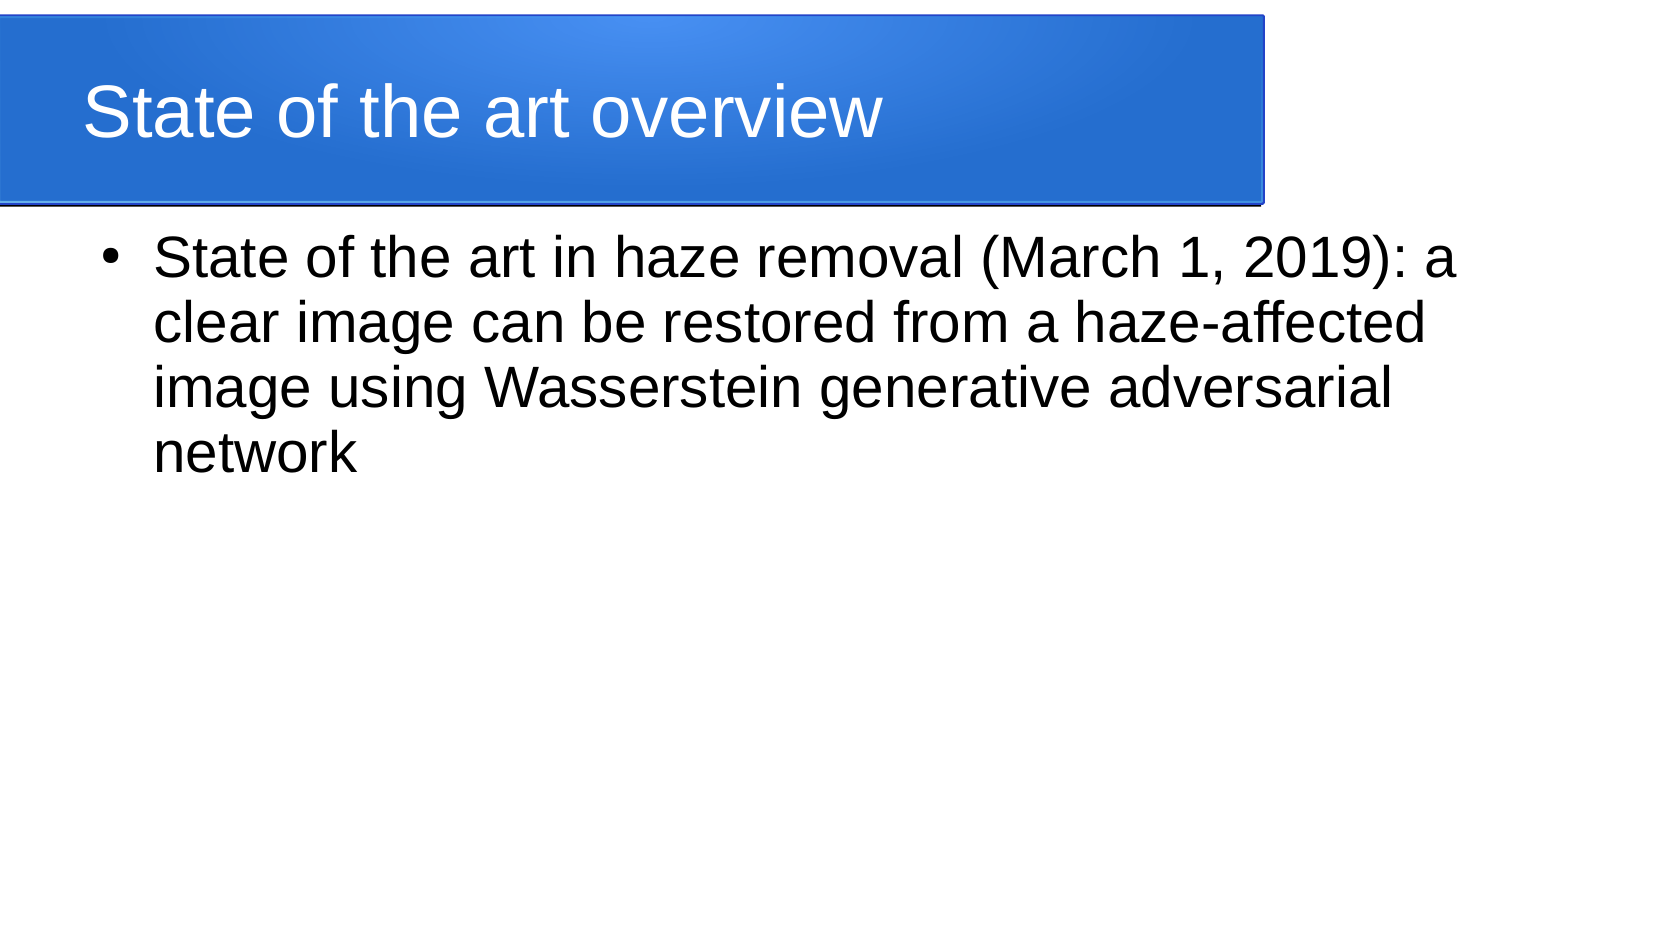

# State of the art overview
State of the art in haze removal (March 1, 2019): a clear image can be restored from a haze-affected image using Wasserstein generative adversarial network